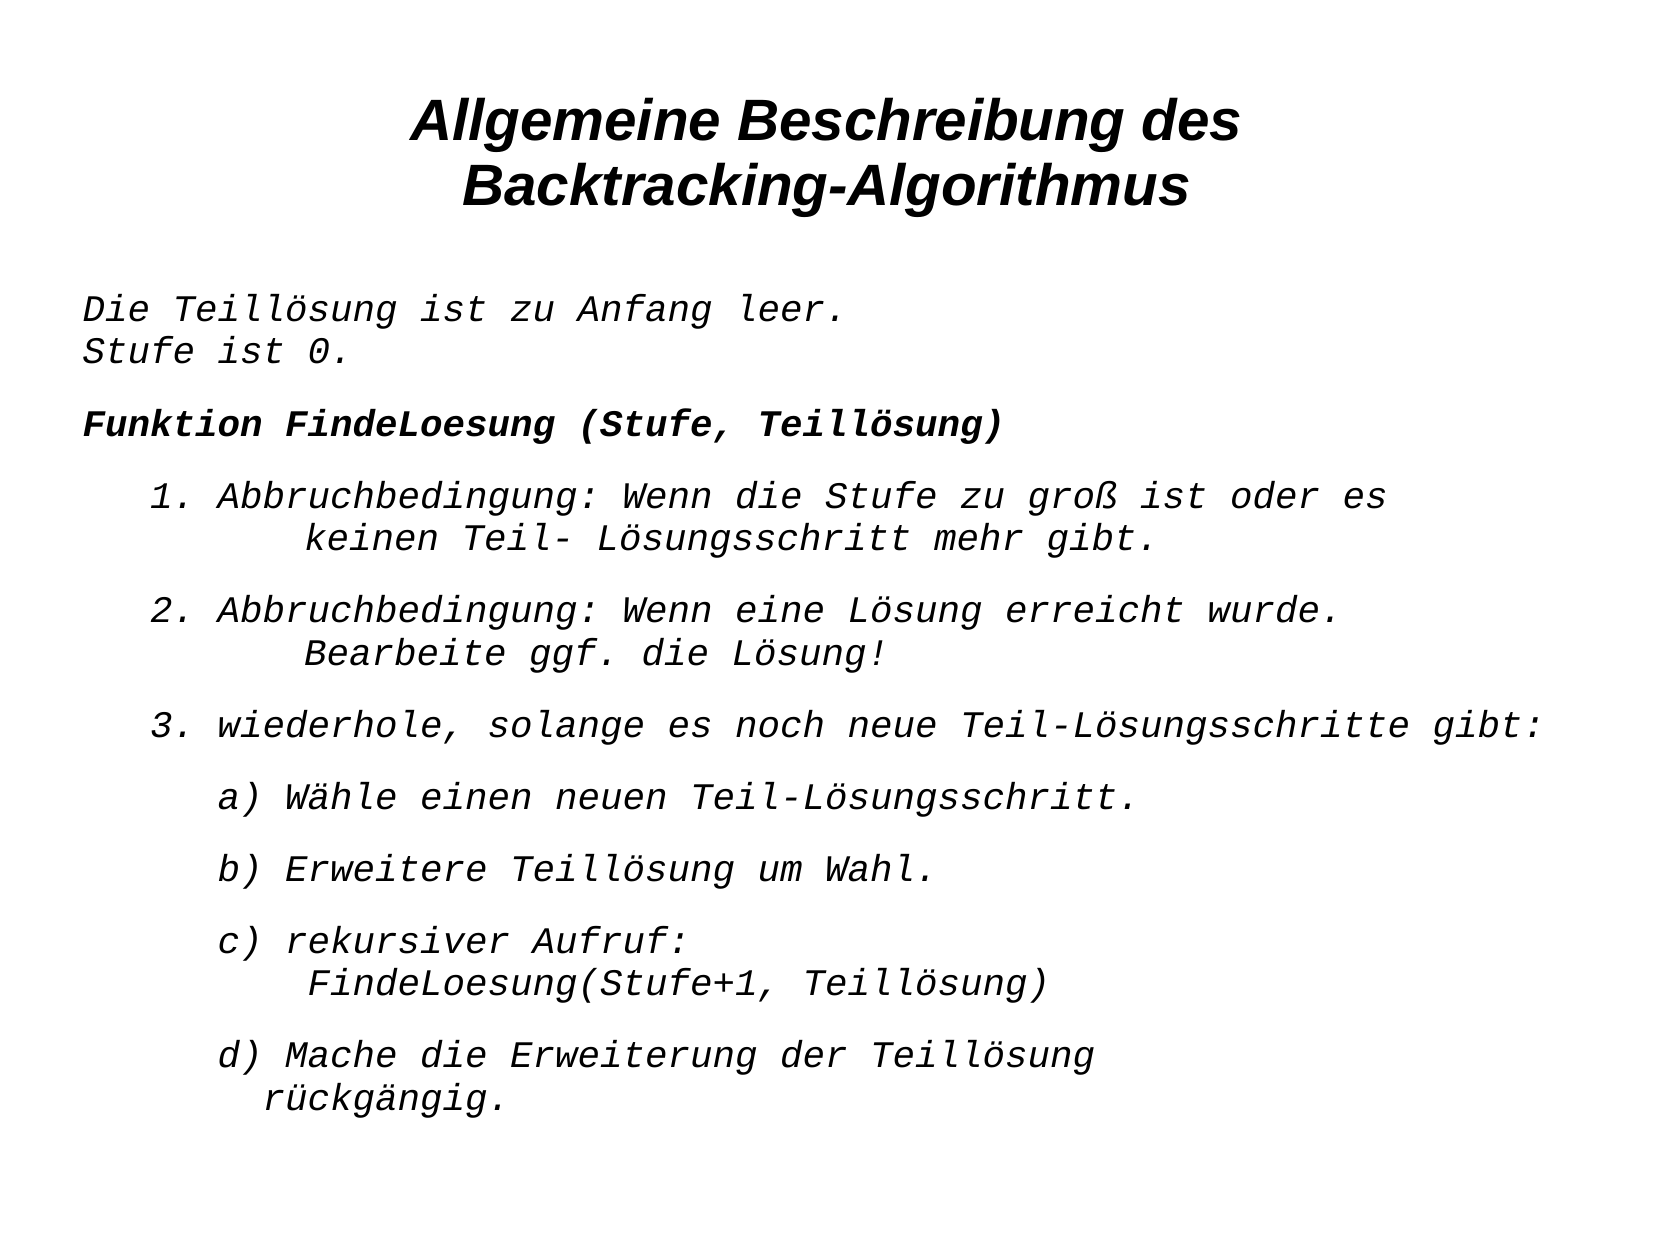

# Allgemeine Beschreibung des Backtracking-Algorithmus
Die Teillösung ist zu Anfang leer.
Stufe ist 0.
Funktion FindeLoesung (Stufe, Teillösung)
 1. Abbruchbedingung: Wenn die Stufe zu groß ist oder es
			keinen Teil- Lösungsschritt mehr gibt.
 2. Abbruchbedingung: Wenn eine Lösung erreicht wurde.
			Bearbeite ggf. die Lösung!
 3. wiederhole, solange es noch neue Teil-Lösungsschritte gibt:
 a) Wähle einen neuen Teil-Lösungsschritt.
 b) Erweitere Teillösung um Wahl.
 c) rekursiver Aufruf:
 FindeLoesung(Stufe+1, Teillösung)
 d) Mache die Erweiterung der Teillösung
 rückgängig.